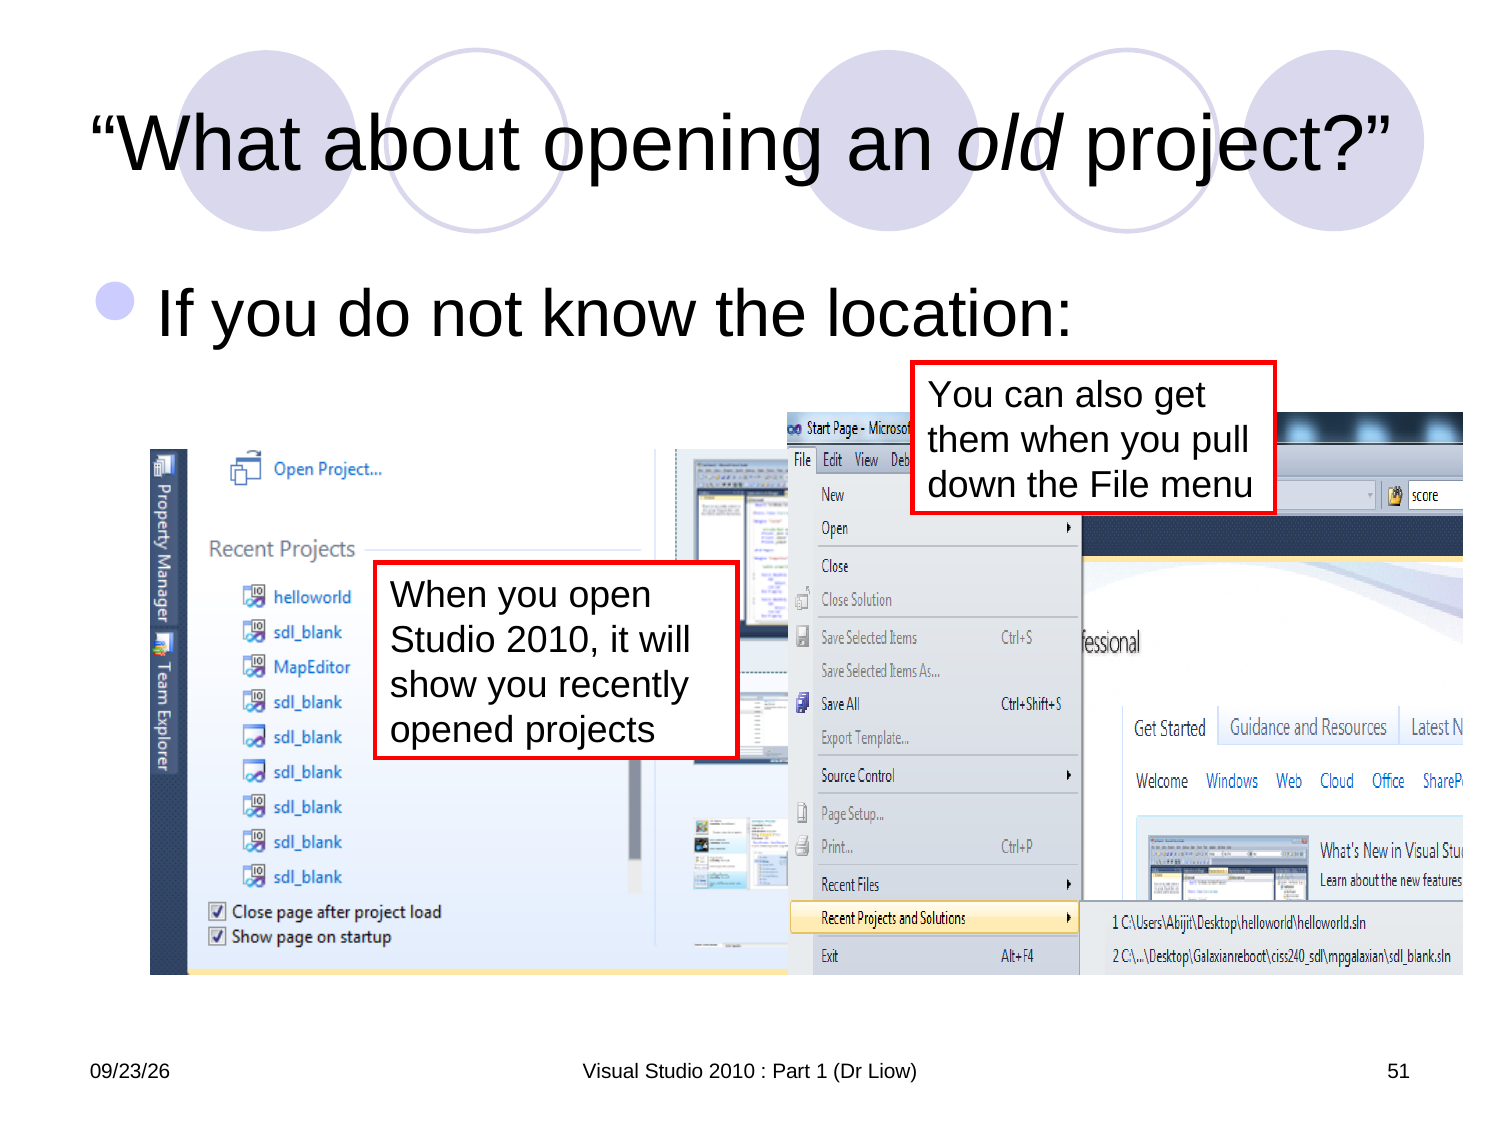

# “What about opening an old project?”
If you do not know the location:
You can also get them when you pull down the File menu
When you open Studio 2010, it will show you recently opened projects
Visual Studio 2010 : Part 1 (Dr Liow)